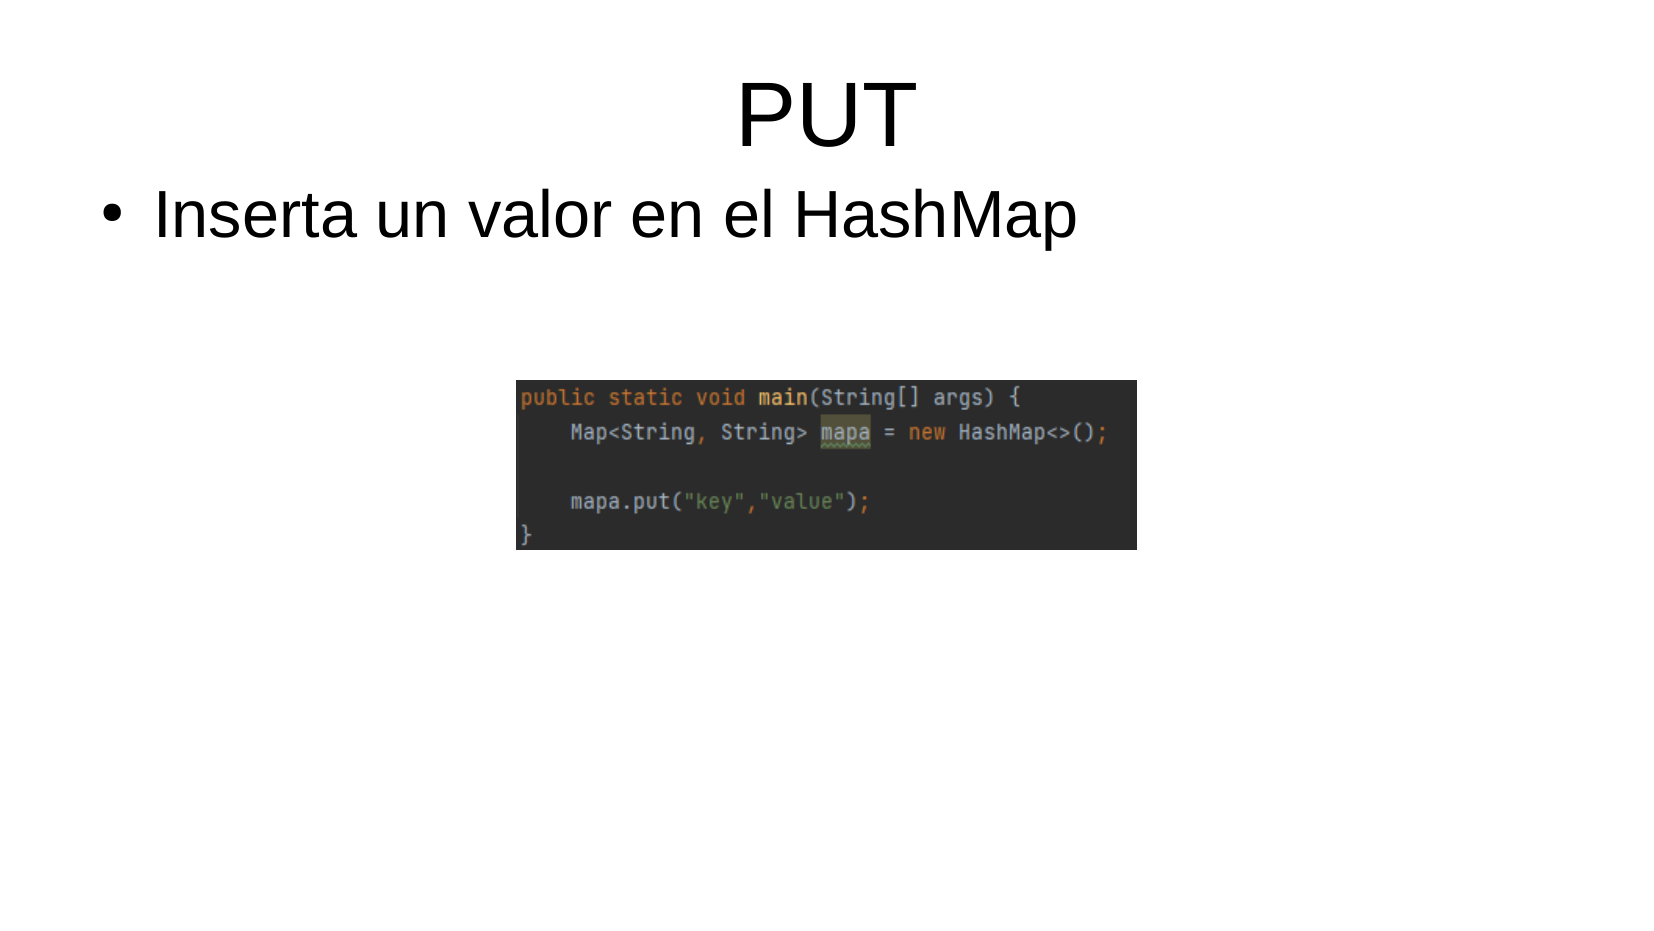

# PUT
Inserta un valor en el HashMap